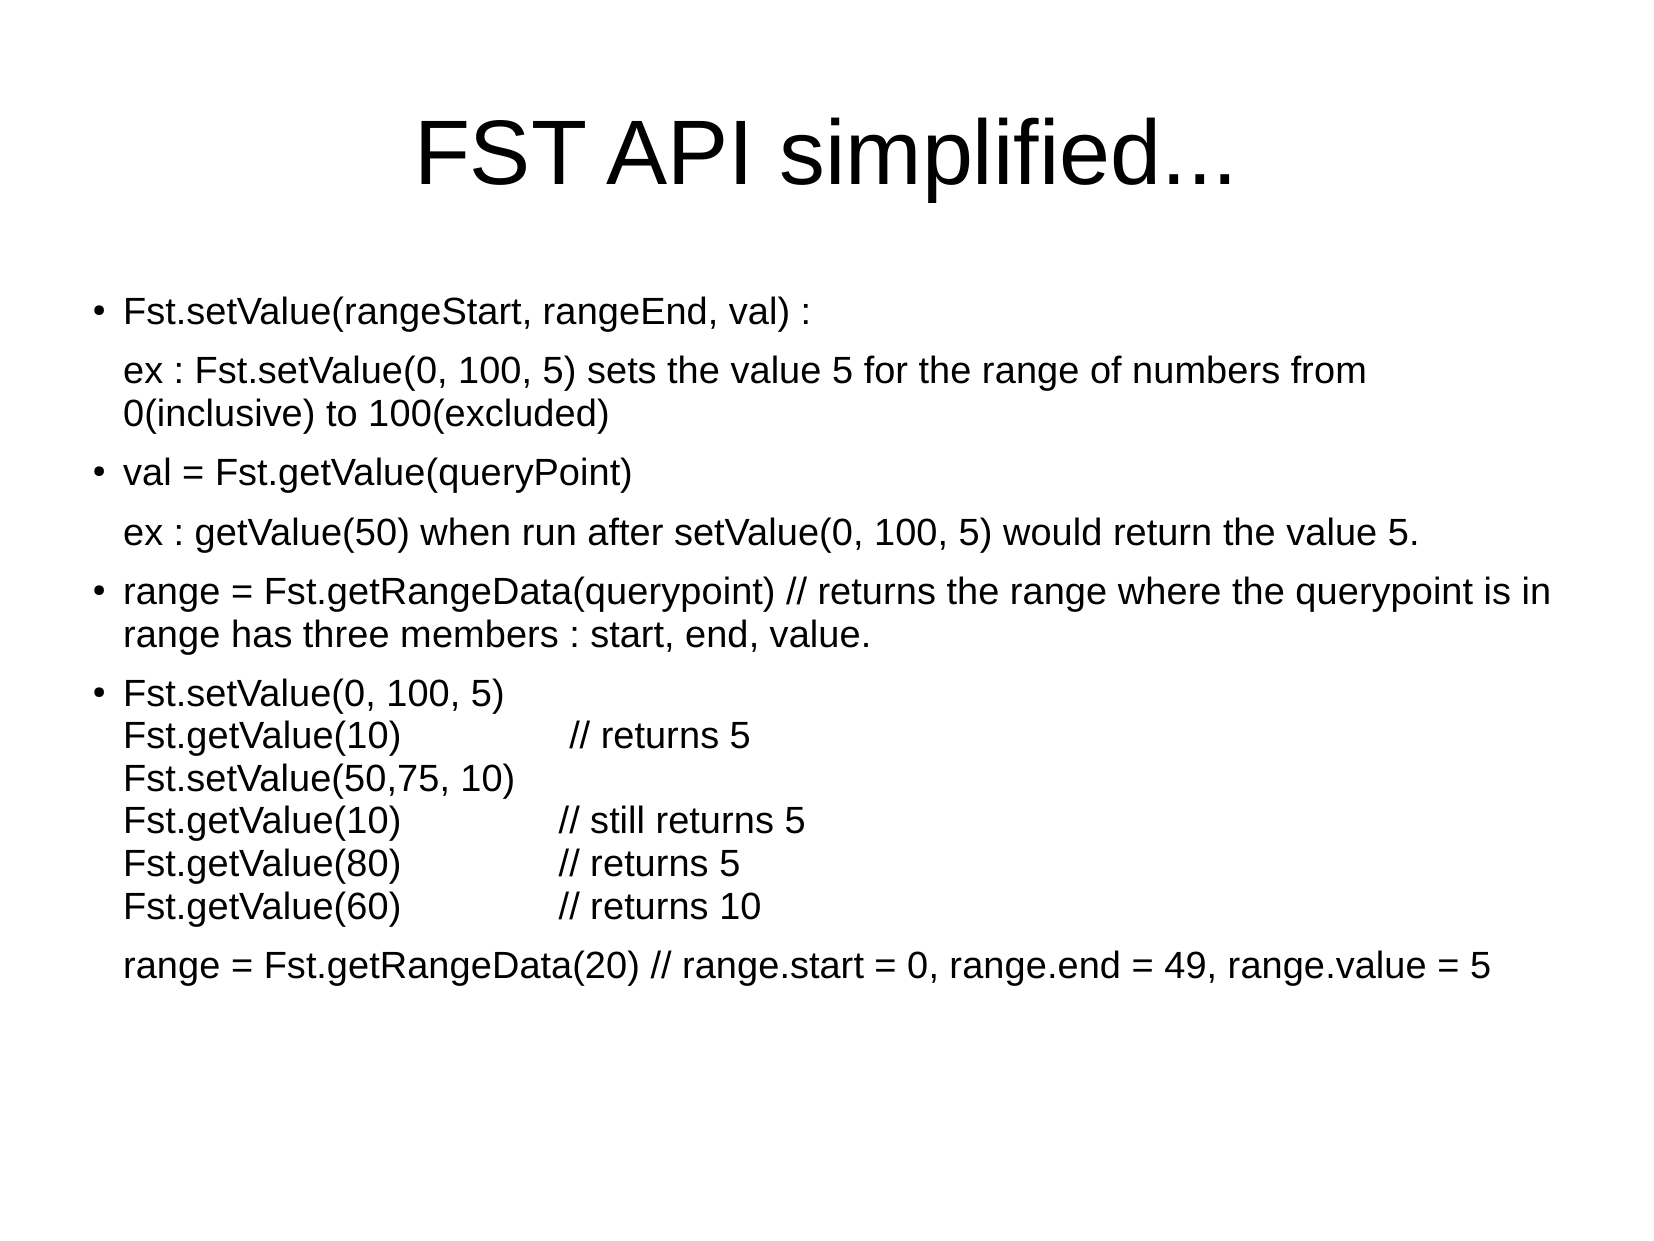

# FST API simplified...
Fst.setValue(rangeStart, rangeEnd, val) :
ex : Fst.setValue(0, 100, 5) sets the value 5 for the range of numbers from 0(inclusive) to 100(excluded)
val = Fst.getValue(queryPoint)
ex : getValue(50) when run after setValue(0, 100, 5) would return the value 5.
range = Fst.getRangeData(querypoint) // returns the range where the querypoint is in
range has three members : start, end, value.
Fst.setValue(0, 100, 5)
Fst.getValue(10) // returns 5
Fst.setValue(50,75, 10)
Fst.getValue(10) // still returns 5
Fst.getValue(80) // returns 5
Fst.getValue(60) // returns 10
range = Fst.getRangeData(20) // range.start = 0, range.end = 49, range.value = 5